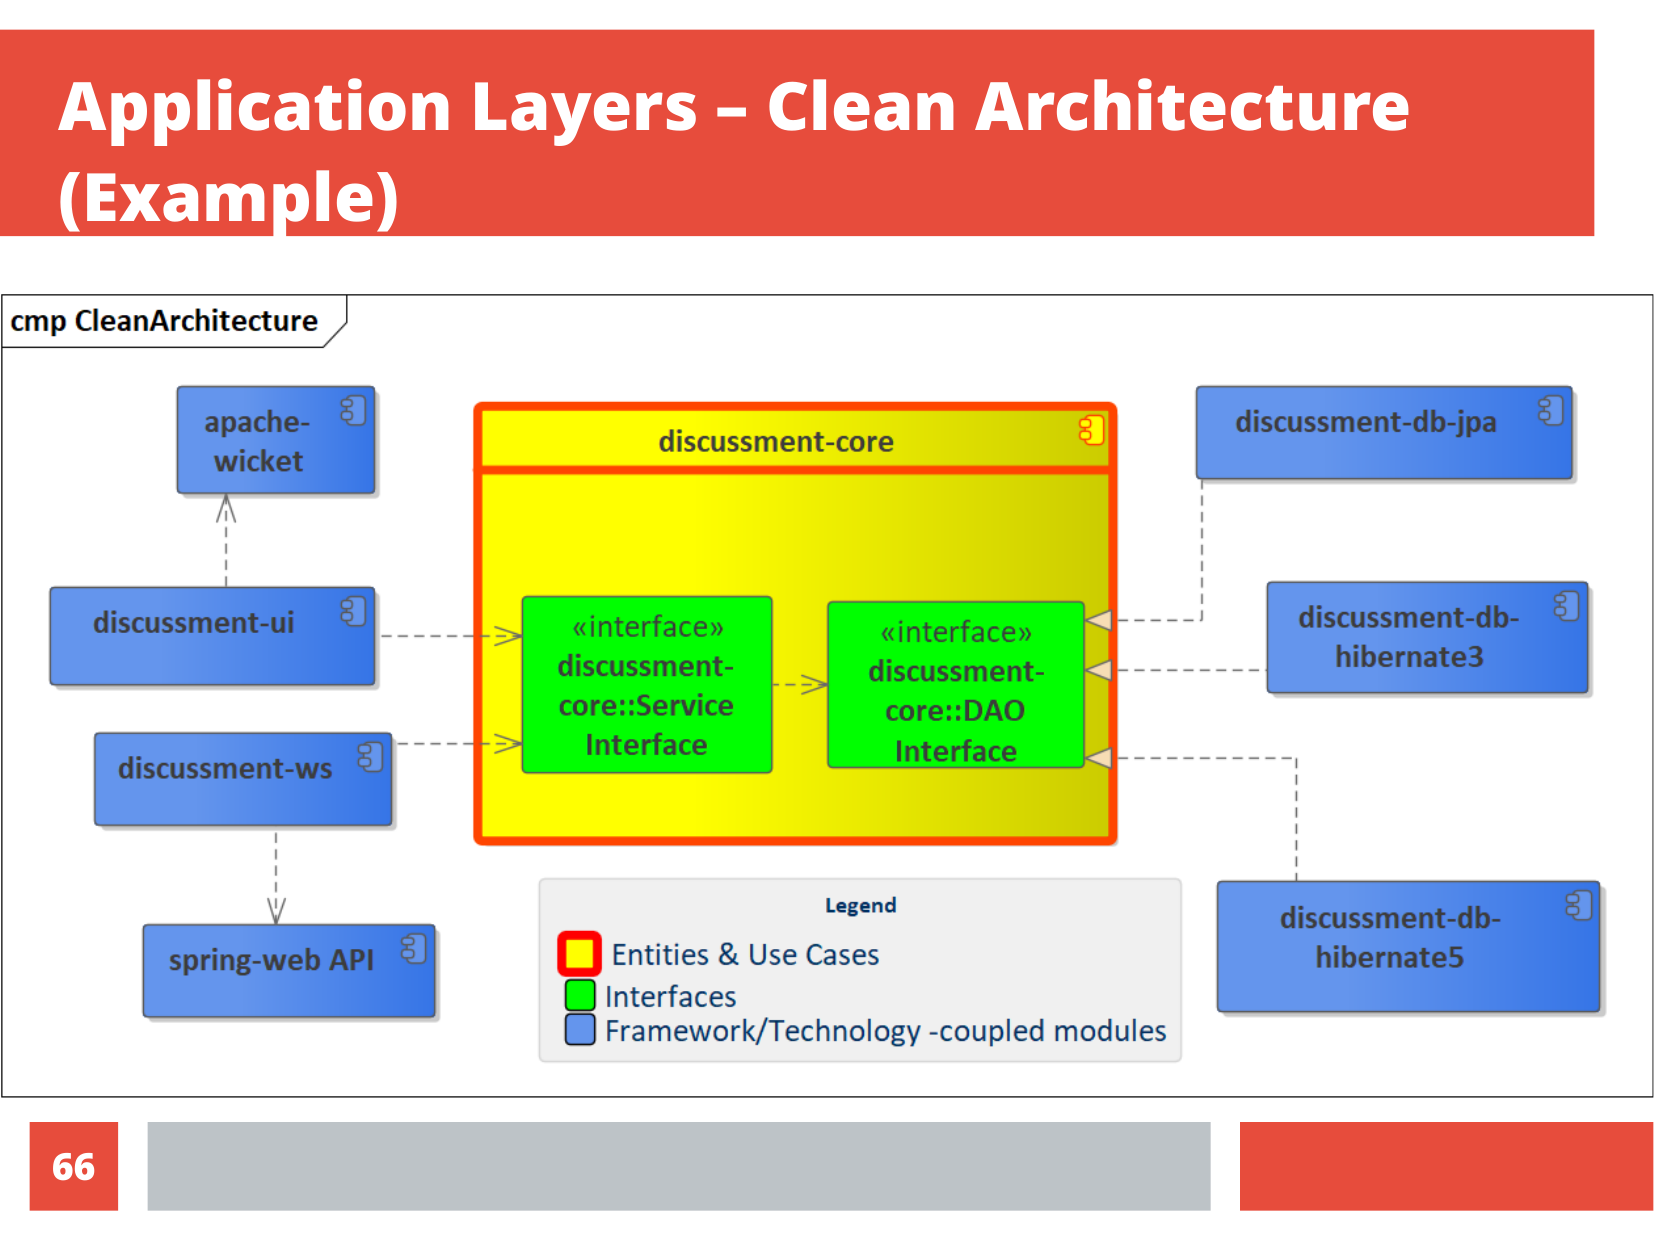

# Application Layers – Clean Architecture (Example)
66